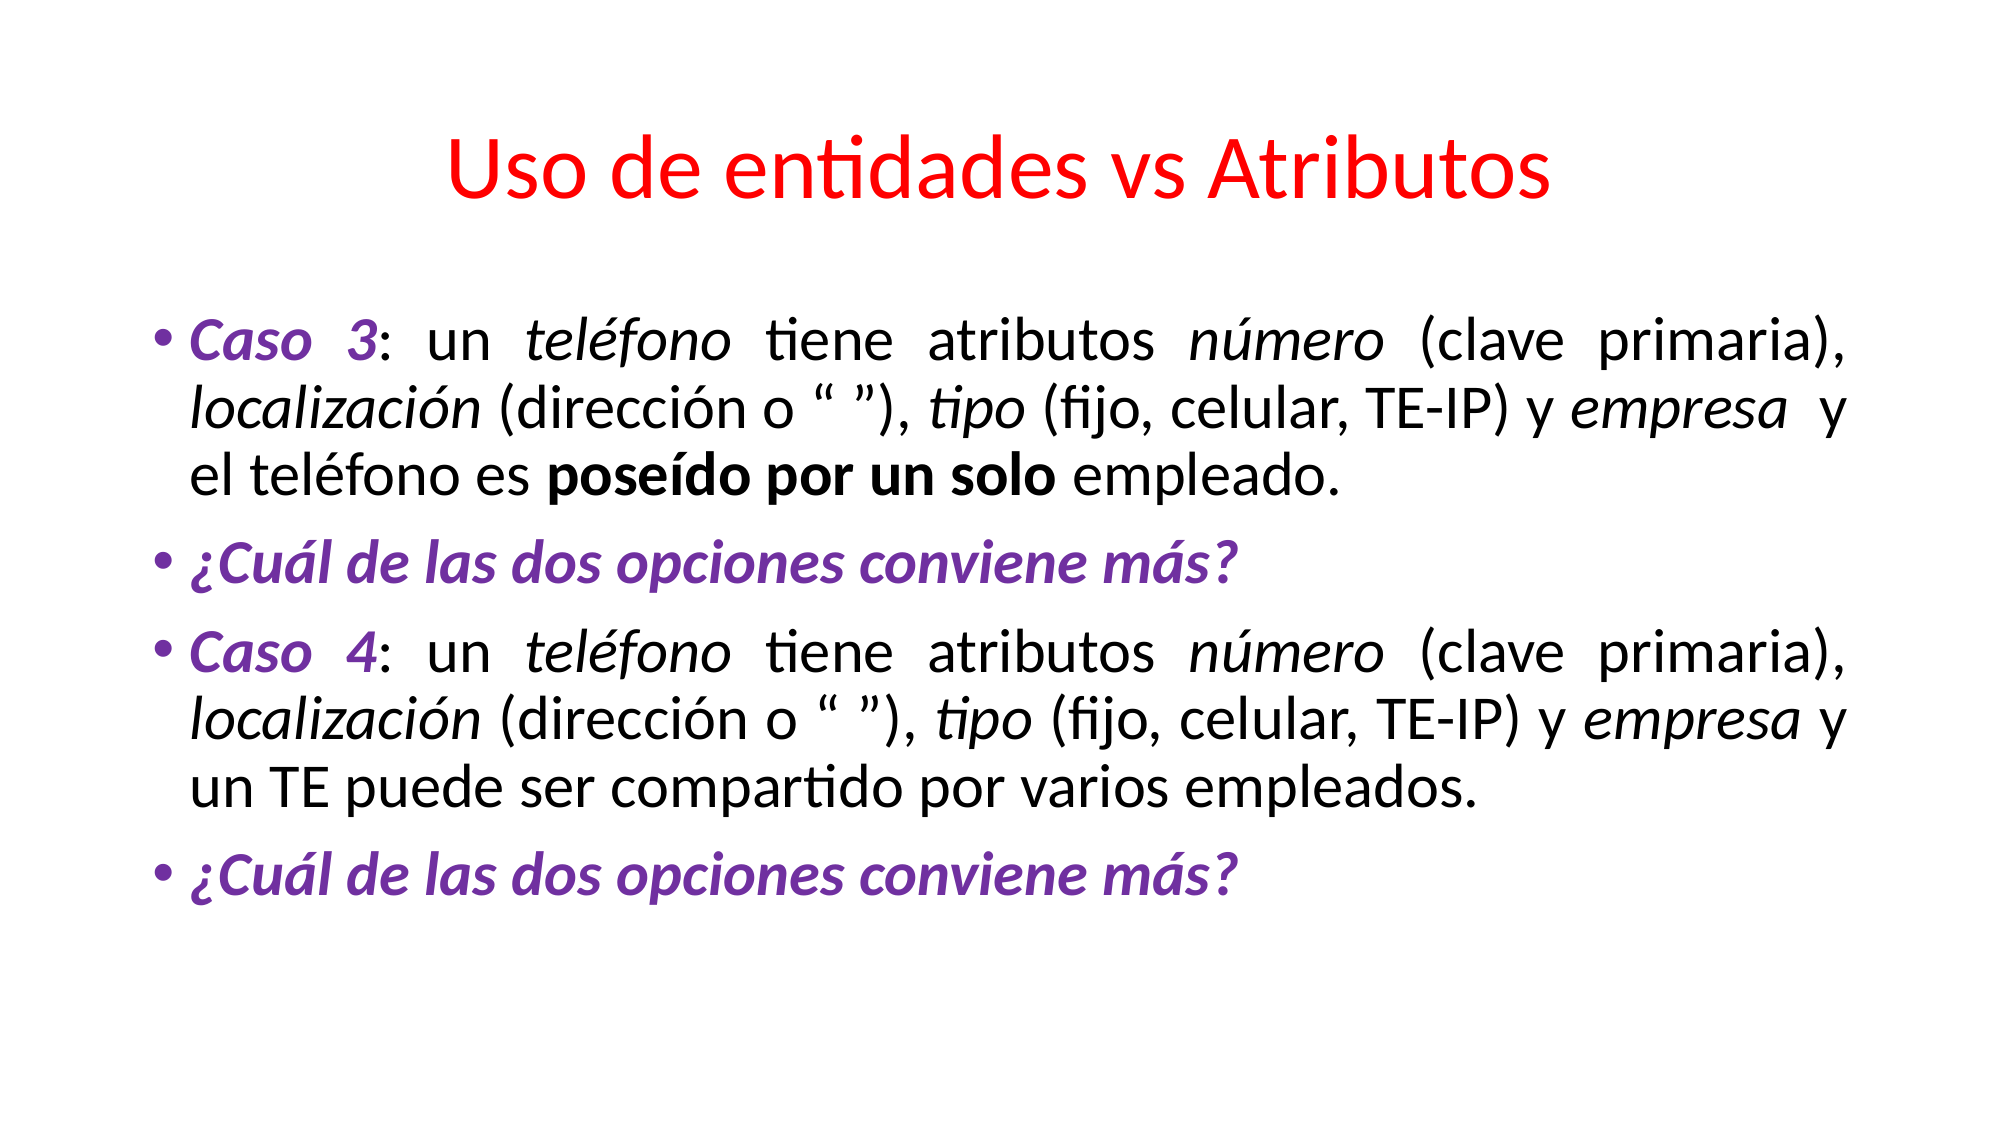

# Uso de entidades vs Atributos
Caso 3: un teléfono tiene atributos número (clave primaria), localización (dirección o “ ”), tipo (fijo, celular, TE-IP) y empresa y el teléfono es poseído por un solo empleado.
¿Cuál de las dos opciones conviene más?
Caso 4: un teléfono tiene atributos número (clave primaria), localización (dirección o “ ”), tipo (fijo, celular, TE-IP) y empresa y un TE puede ser compartido por varios empleados.
¿Cuál de las dos opciones conviene más?